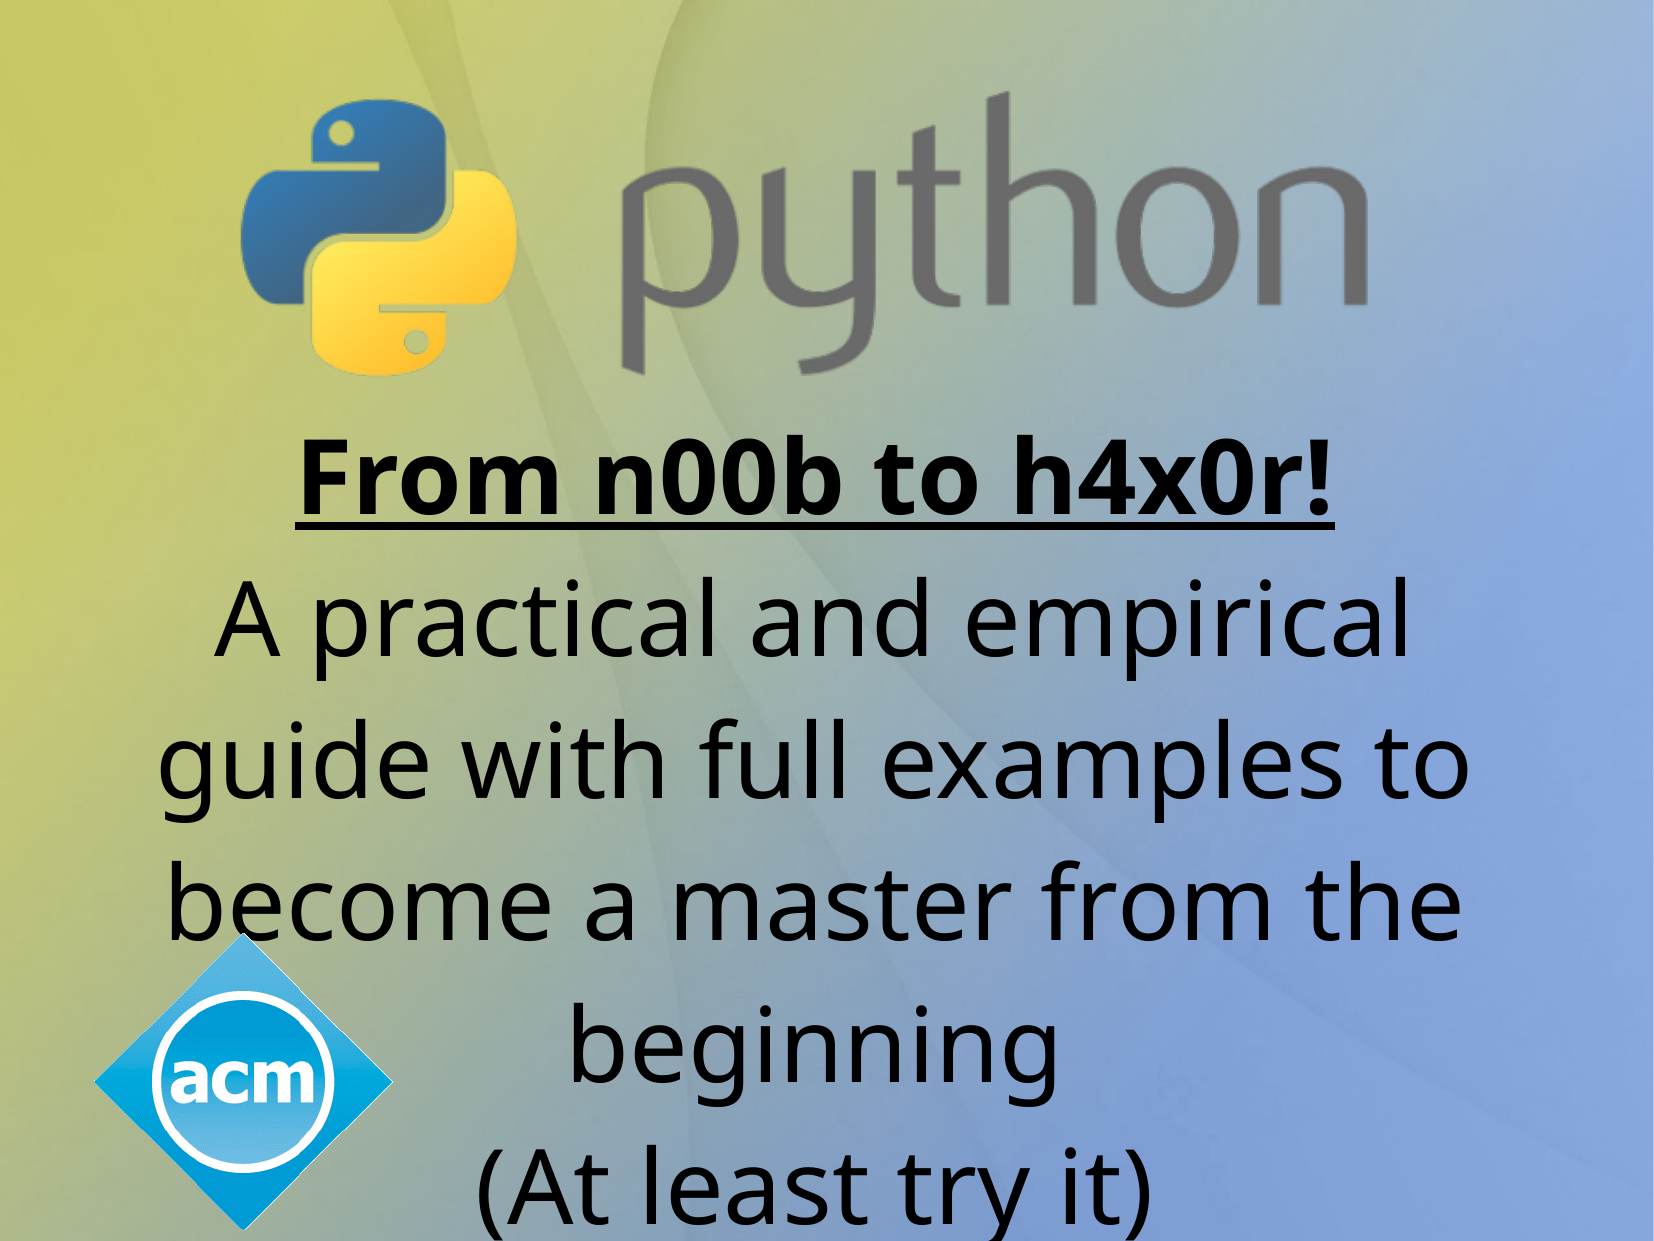

# From n00b to h4x0r!
A practical and empirical guide with full examples to become a master from the beginning
(At least try it)